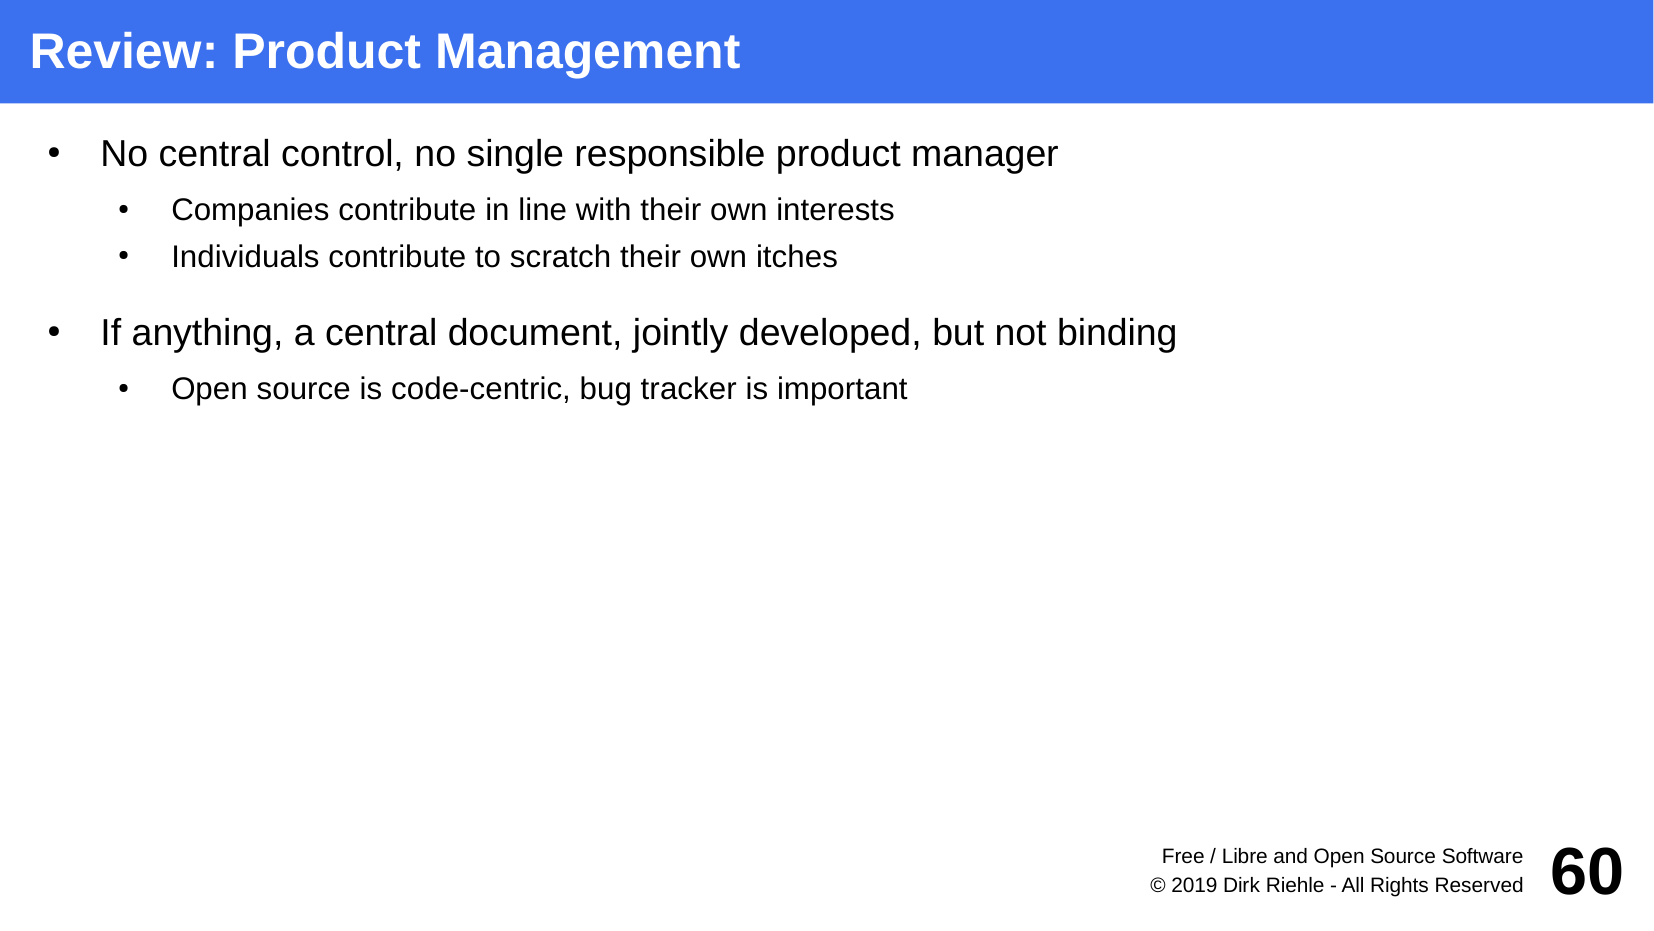

# Review: Product Management
No central control, no single responsible product manager
Companies contribute in line with their own interests
Individuals contribute to scratch their own itches
If anything, a central document, jointly developed, but not binding
Open source is code-centric, bug tracker is important
Free / Libre and Open Source Software
60
© 2019 Dirk Riehle - All Rights Reserved